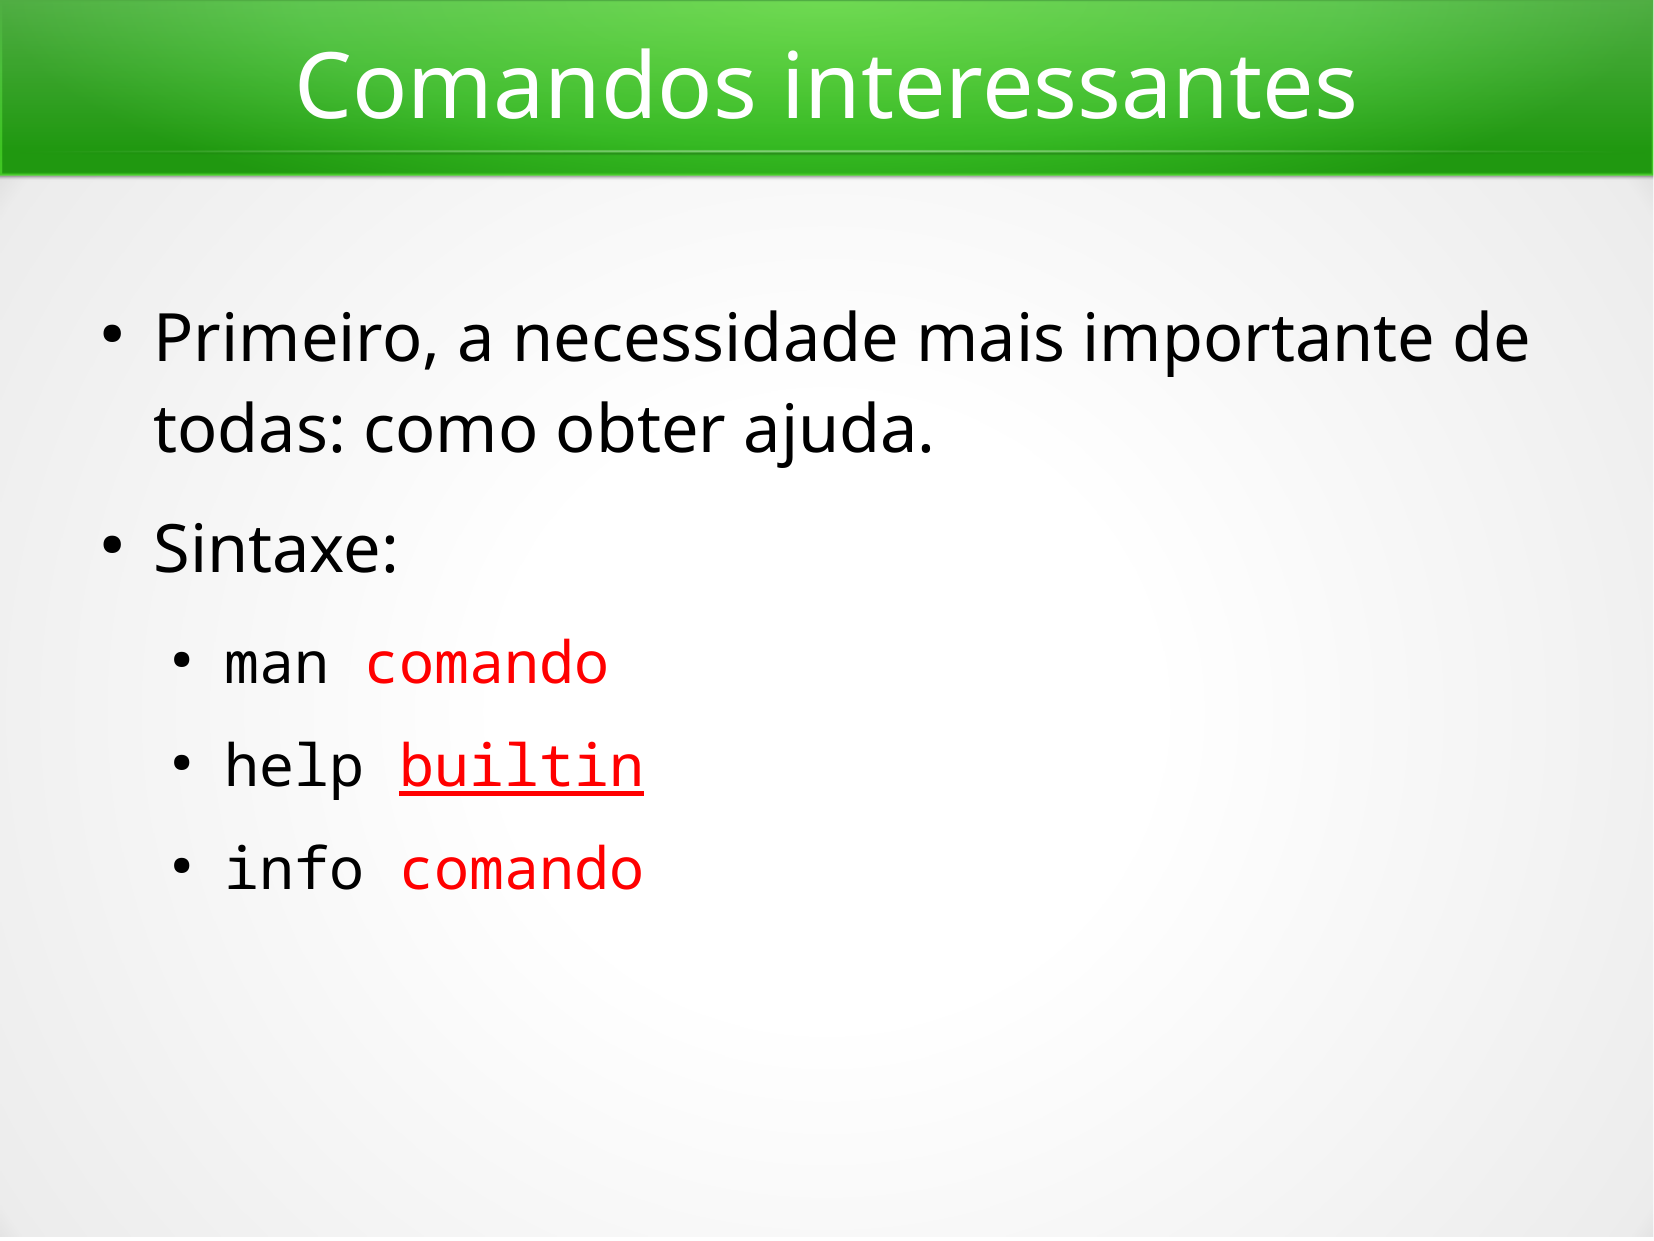

# Comandos interessantes
Primeiro, a necessidade mais importante de todas: como obter ajuda.
Sintaxe:
man comando
help builtin
info comando